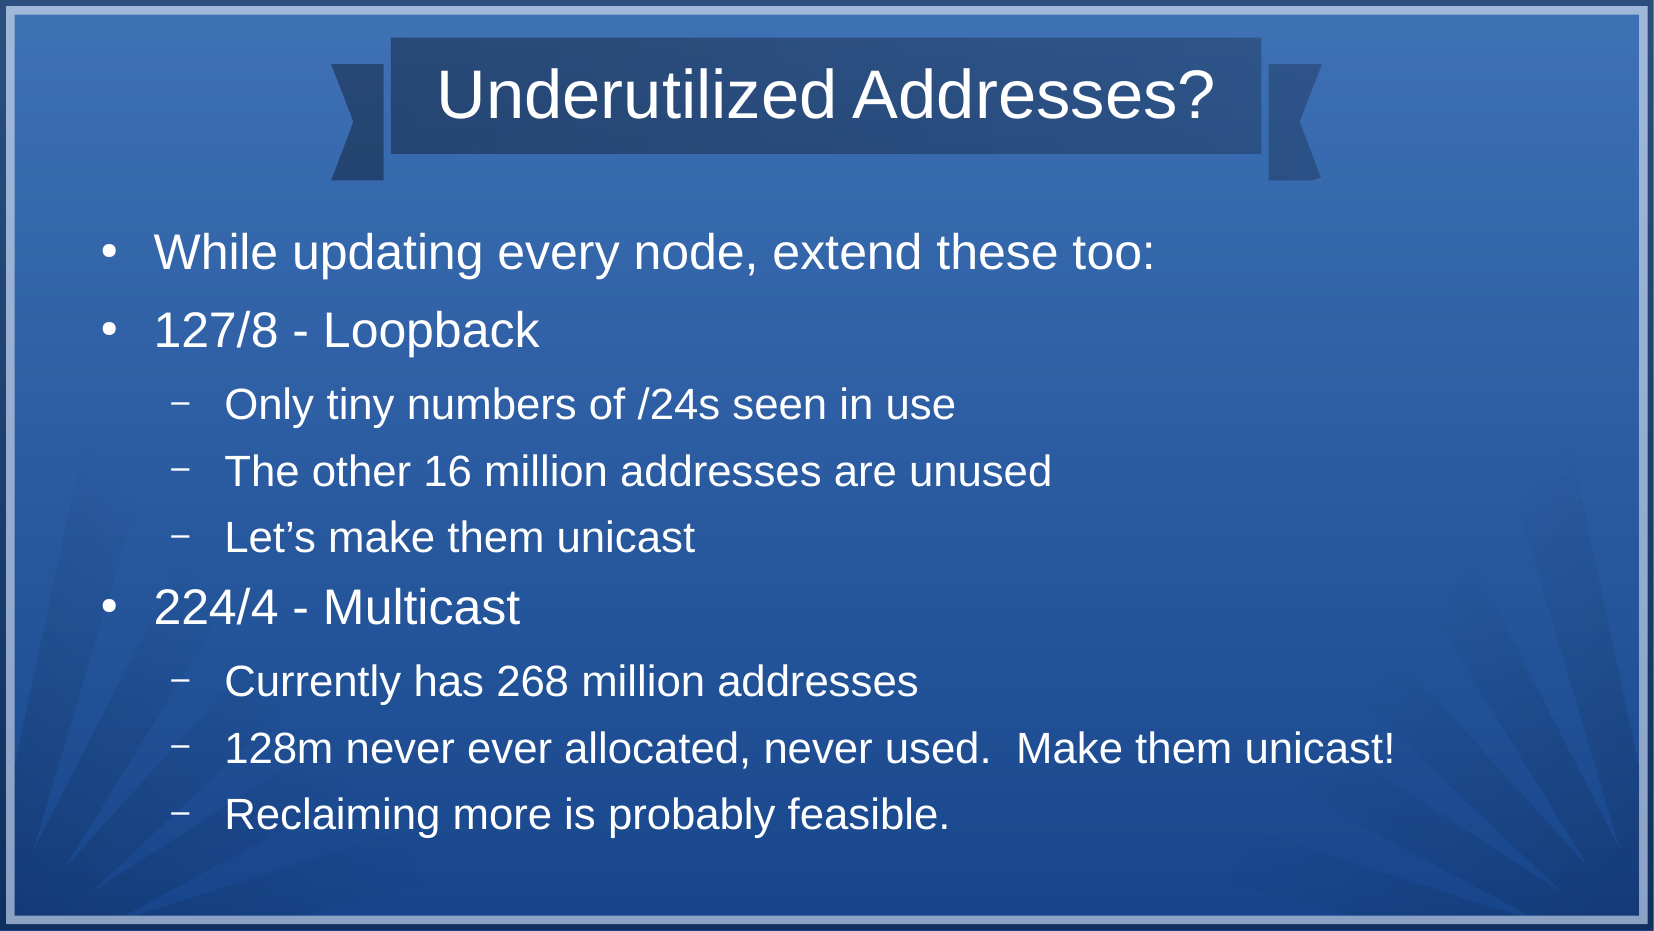

# Underutilized Addresses?
While updating every node, extend these too:
127/8 - Loopback
Only tiny numbers of /24s seen in use
The other 16 million addresses are unused
Let’s make them unicast
224/4 - Multicast
Currently has 268 million addresses
128m never ever allocated, never used. Make them unicast!
Reclaiming more is probably feasible.